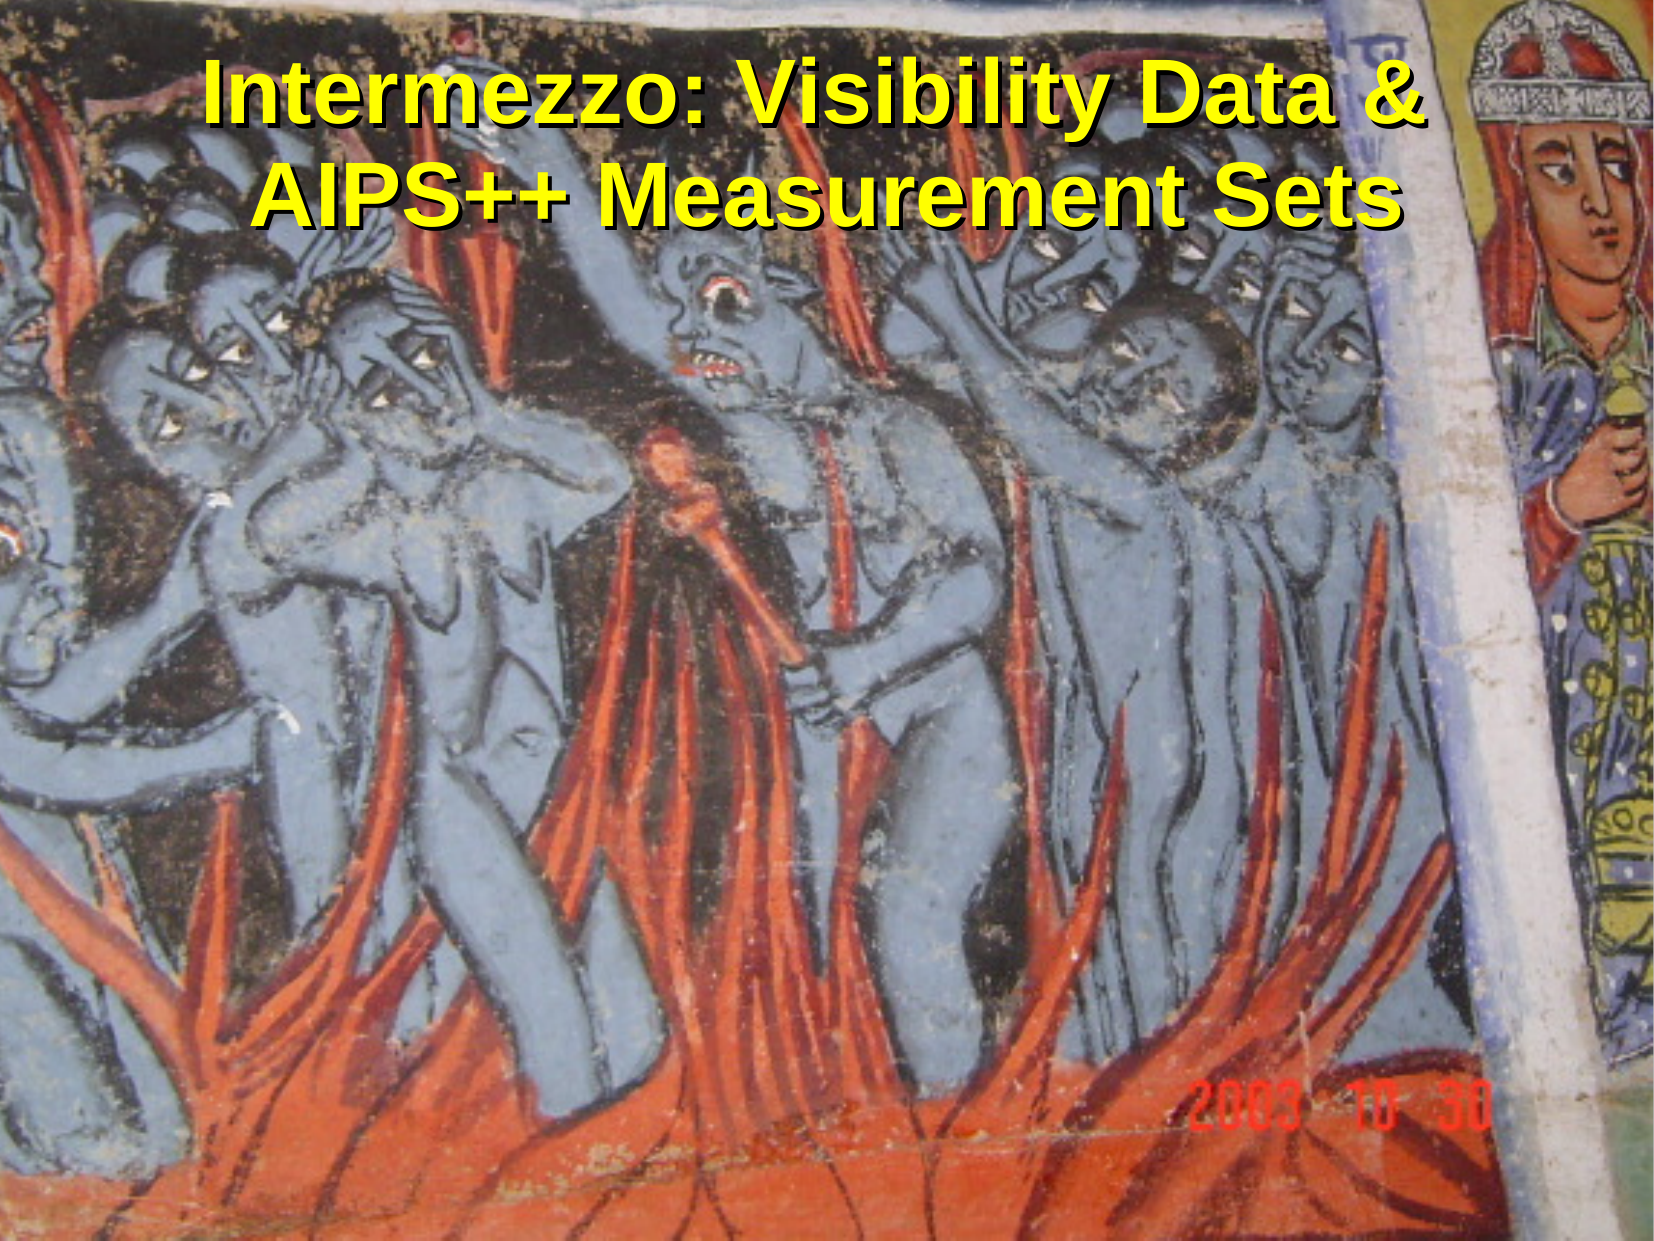

Day 1: MeqTree & M.E. Flyover
54
# Intermezzo: Visibility Data & AIPS++ Measurement Sets